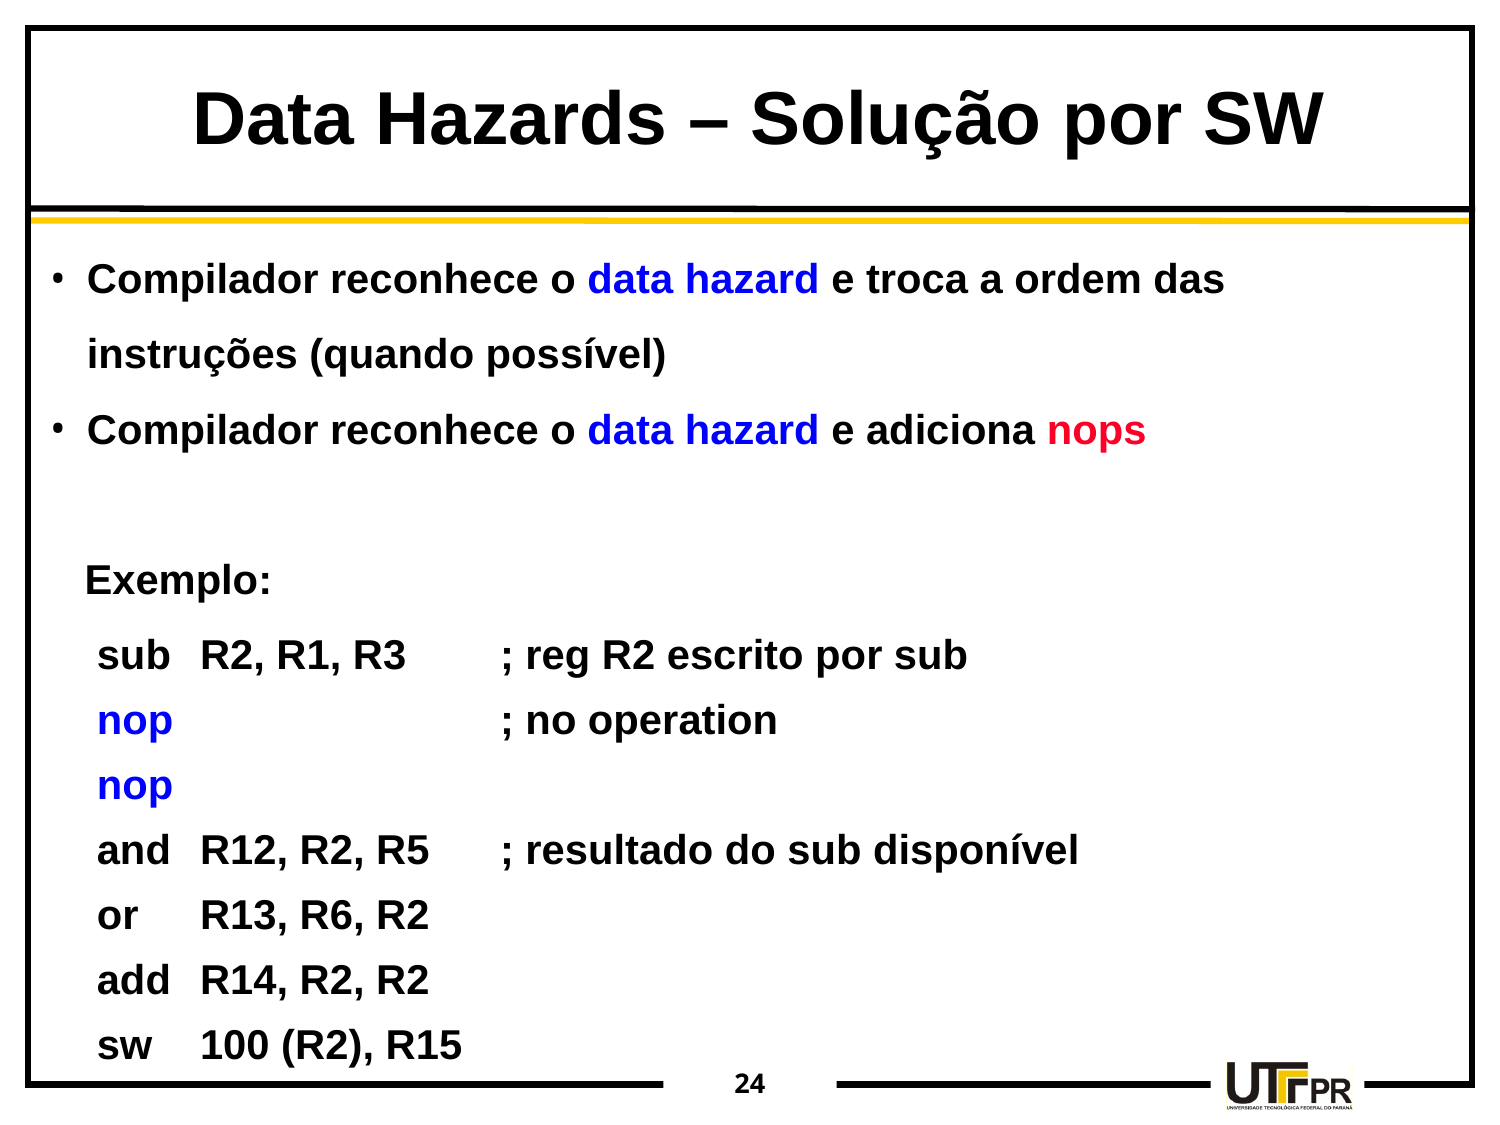

# Data Hazards – Solução por SW
Compilador reconhece o data hazard e troca a ordem das instruções (quando possível)
Compilador reconhece o data hazard e adiciona nops
 Exemplo:
	sub	R2, R1, R3	; reg R2 escrito por sub
	nop			; no operation
	nop
	and	R12, R2, R5	; resultado do sub disponível
	or	R13, R6, R2
	add	R14, R2, R2
	sw	100 (R2), R15